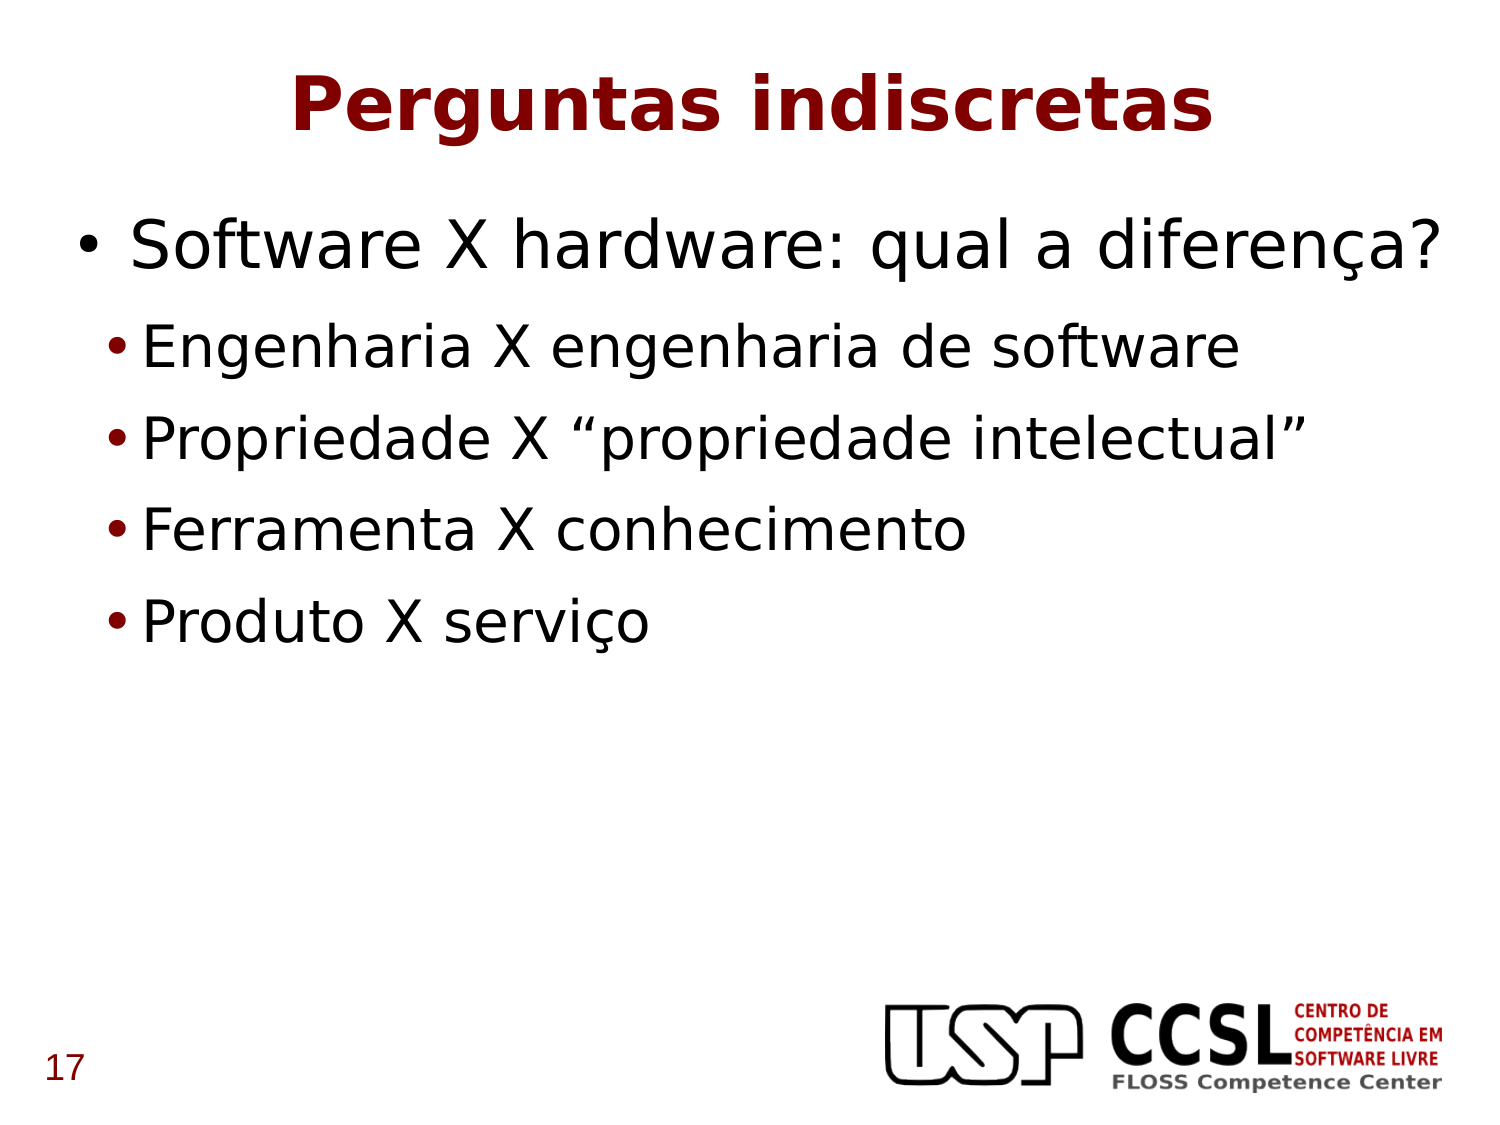

# Perguntas indiscretas
Software X hardware: qual a diferença?
Engenharia X engenharia de software
Propriedade X “propriedade intelectual”
Ferramenta X conhecimento
Produto X serviço